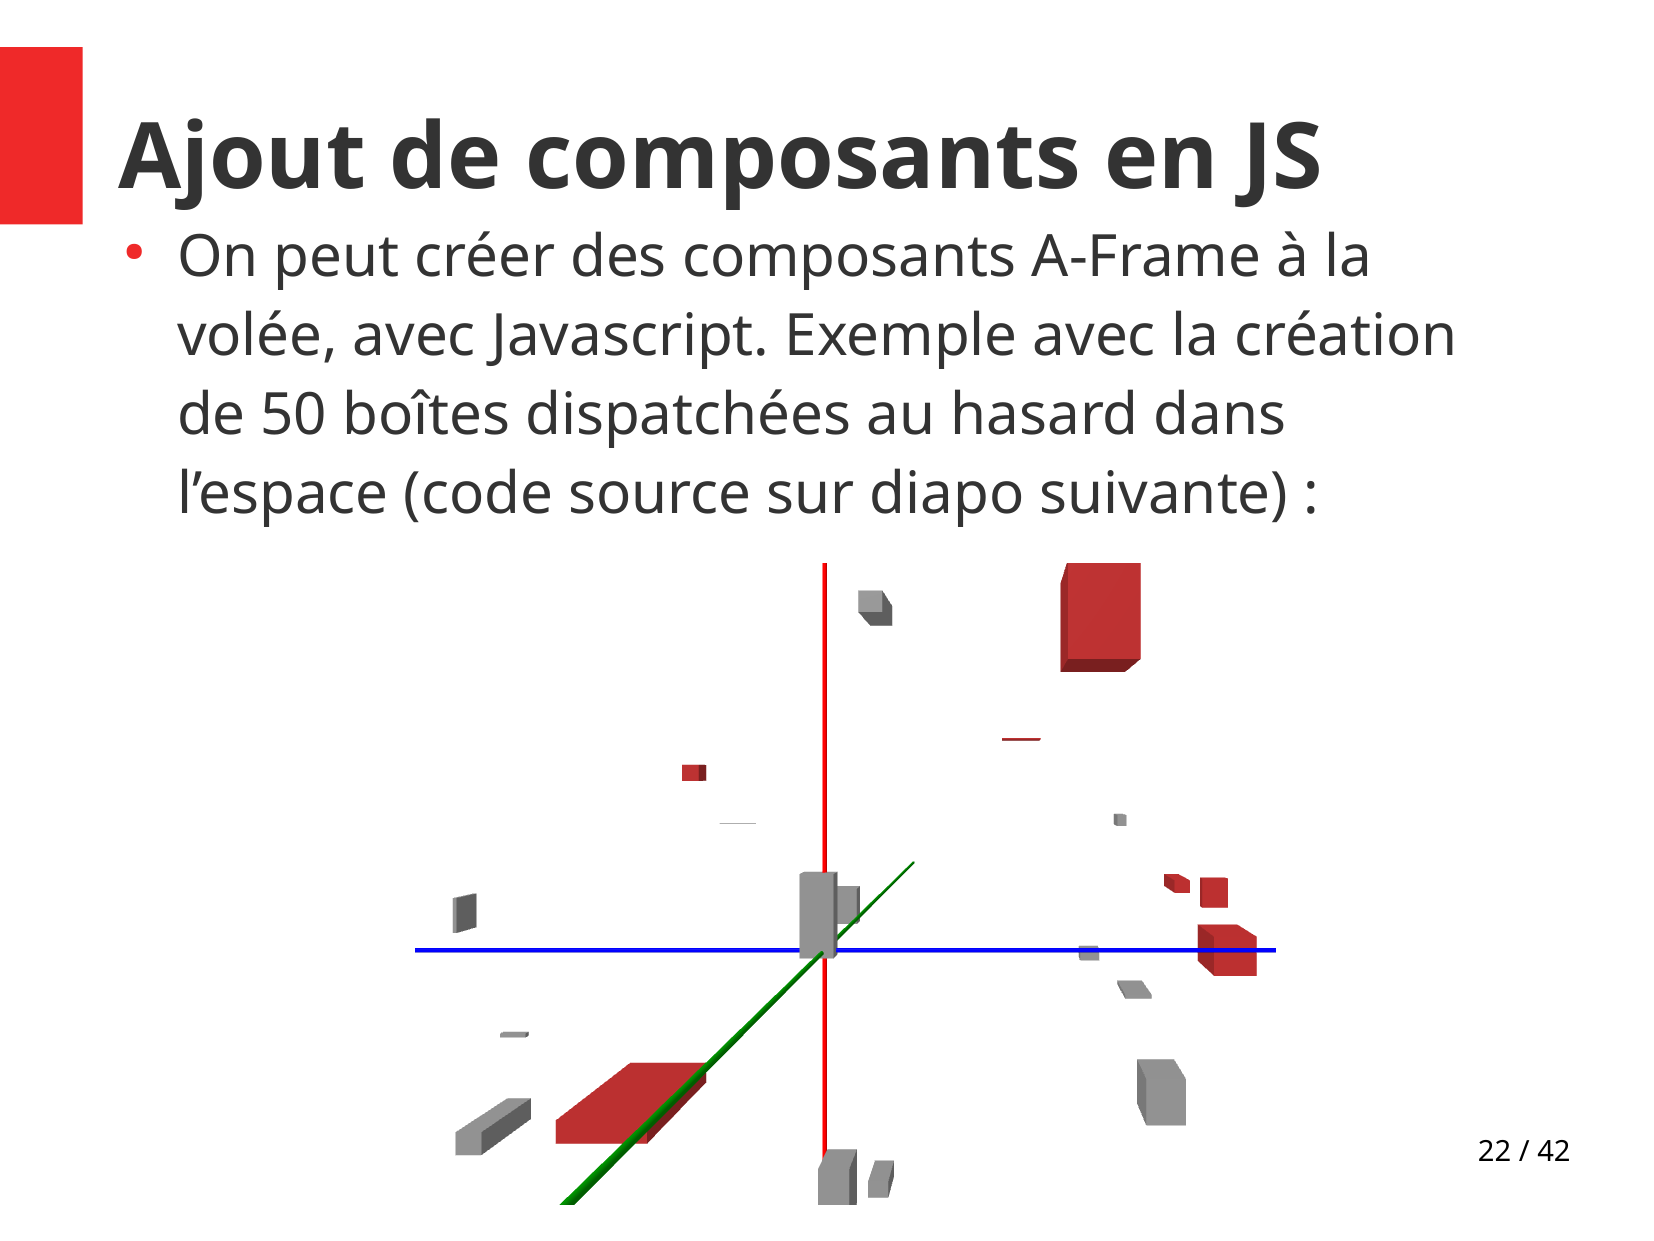

# Ajout de composants en JS
On peut créer des composants A-Frame à la volée, avec Javascript. Exemple avec la création de 50 boîtes dispatchées au hasard dans l’espace (code source sur diapo suivante) :
22